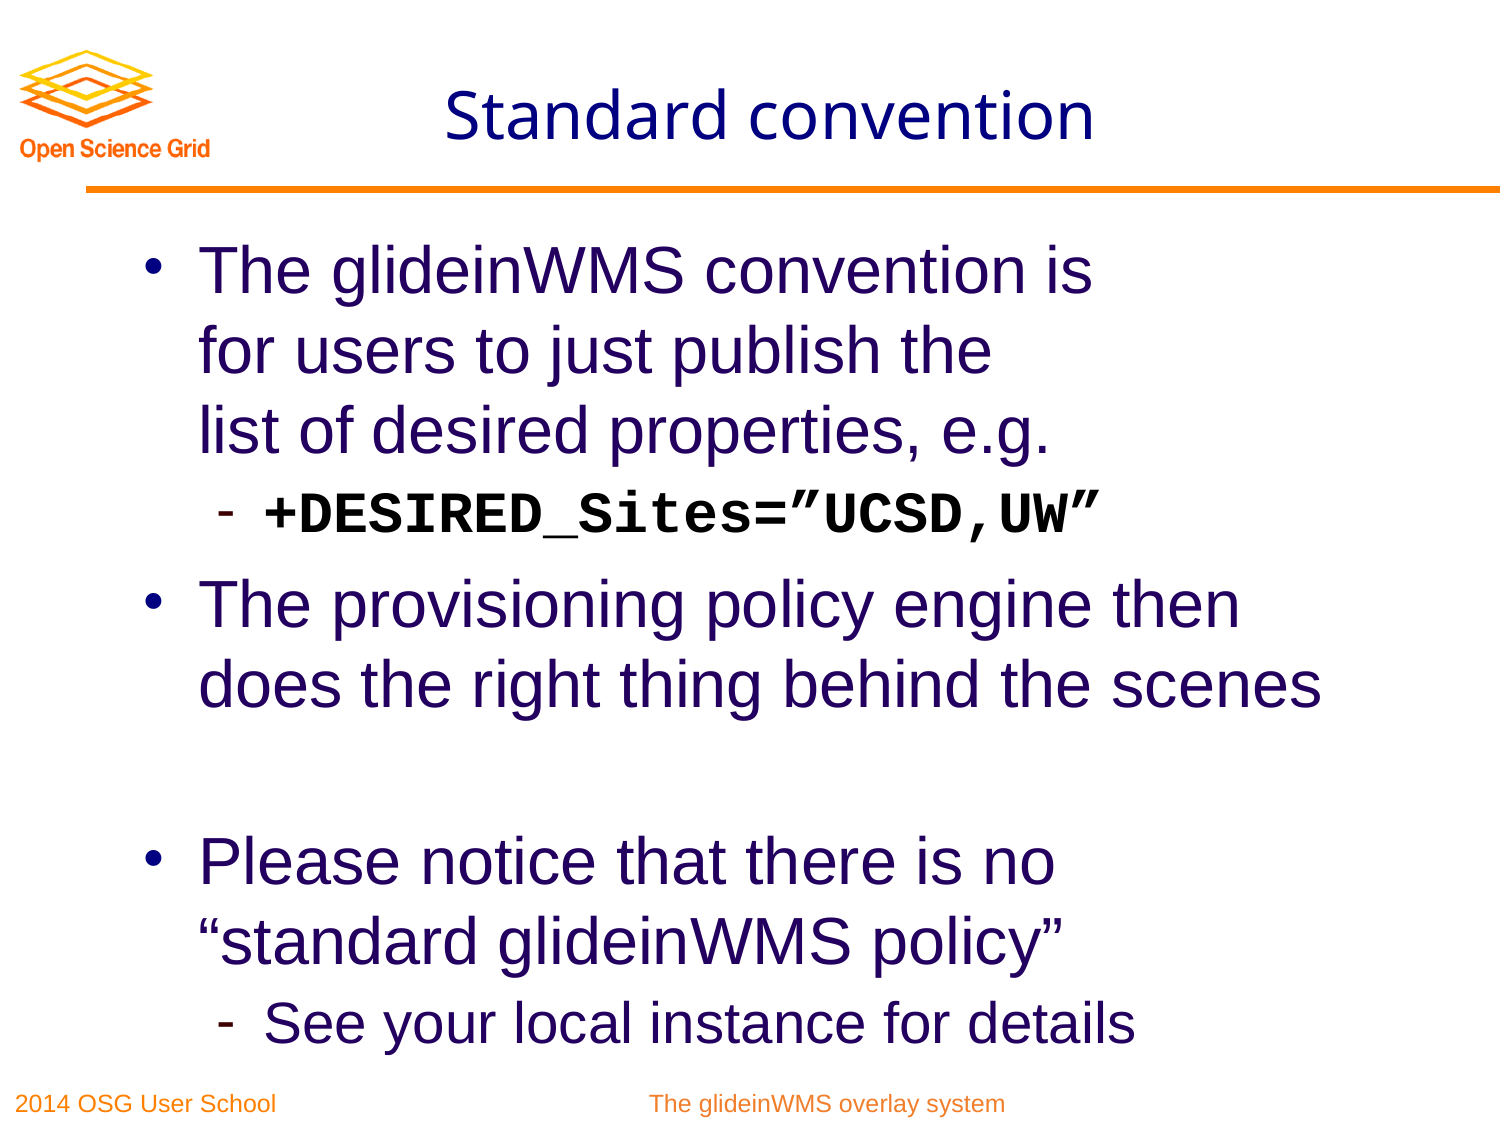

# Standard convention
The glideinWMS convention is for users to just publish the list of desired properties, e.g.
+DESIRED_Sites=”UCSD,UW”
The provisioning policy engine then does the right thing behind the scenes
Please notice that there is no “standard glideinWMS policy”
See your local instance for details